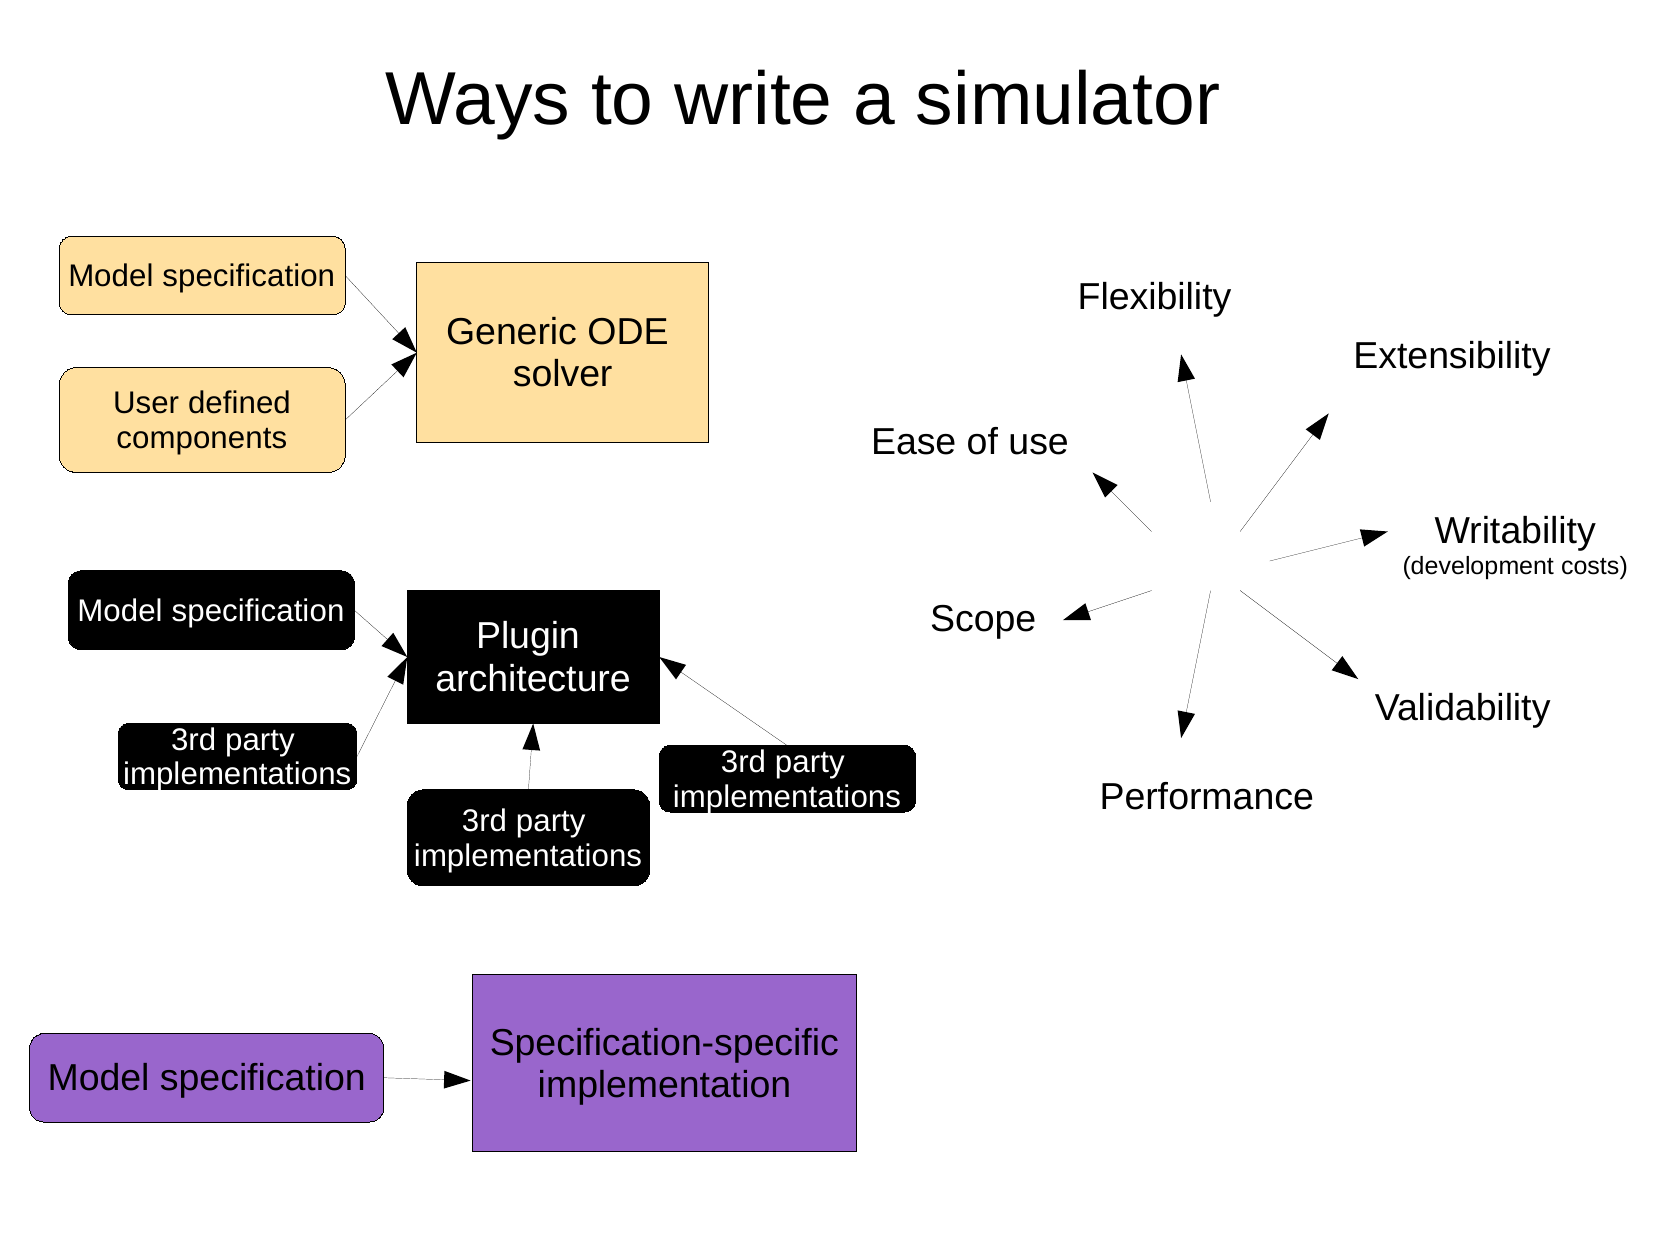

# Ways to write a simulator
Model specification
Generic ODE
solver
Flexibility
Extensibility
User defined
components
Ease of use
Writability
(development costs)
Model specification
Plugin
architecture
Scope
Validability
3rd party
implementations
3rd party
implementations
Performance
3rd party
implementations
Specification-specific
implementation
Model specification